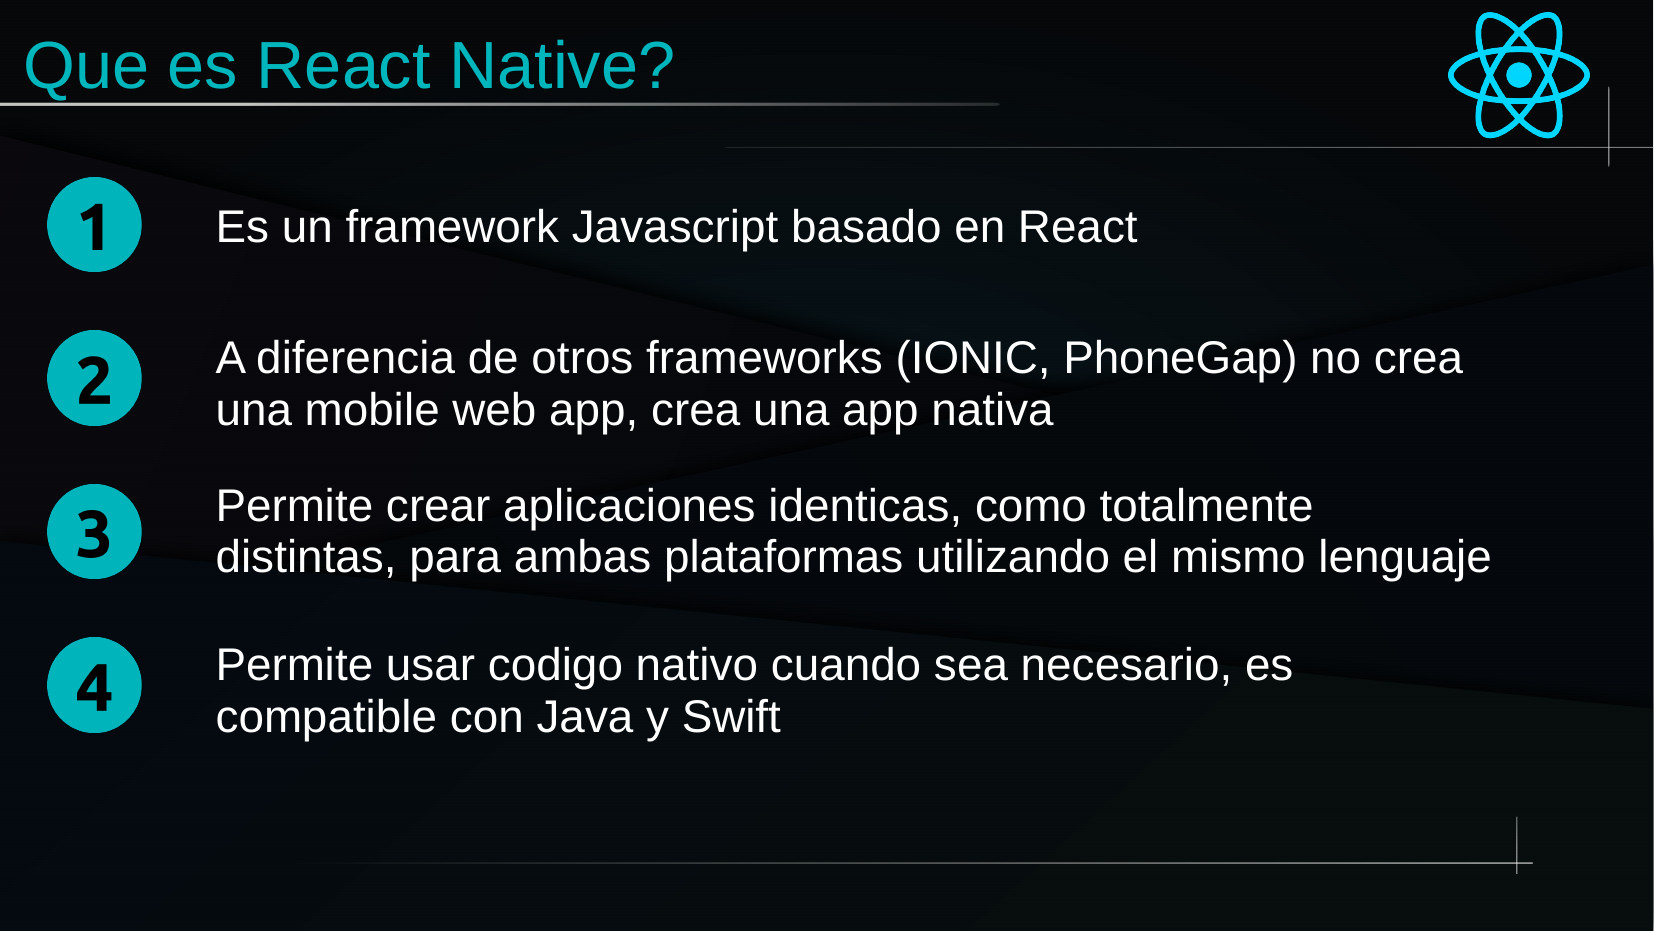

# Que es React Native?
Es un framework Javascript basado en React
A diferencia de otros frameworks (IONIC, PhoneGap) no crea una mobile web app, crea una app nativa
Permite crear aplicaciones identicas, como totalmente distintas, para ambas plataformas utilizando el mismo lenguaje
Permite usar codigo nativo cuando sea necesario, es compatible con Java y Swift